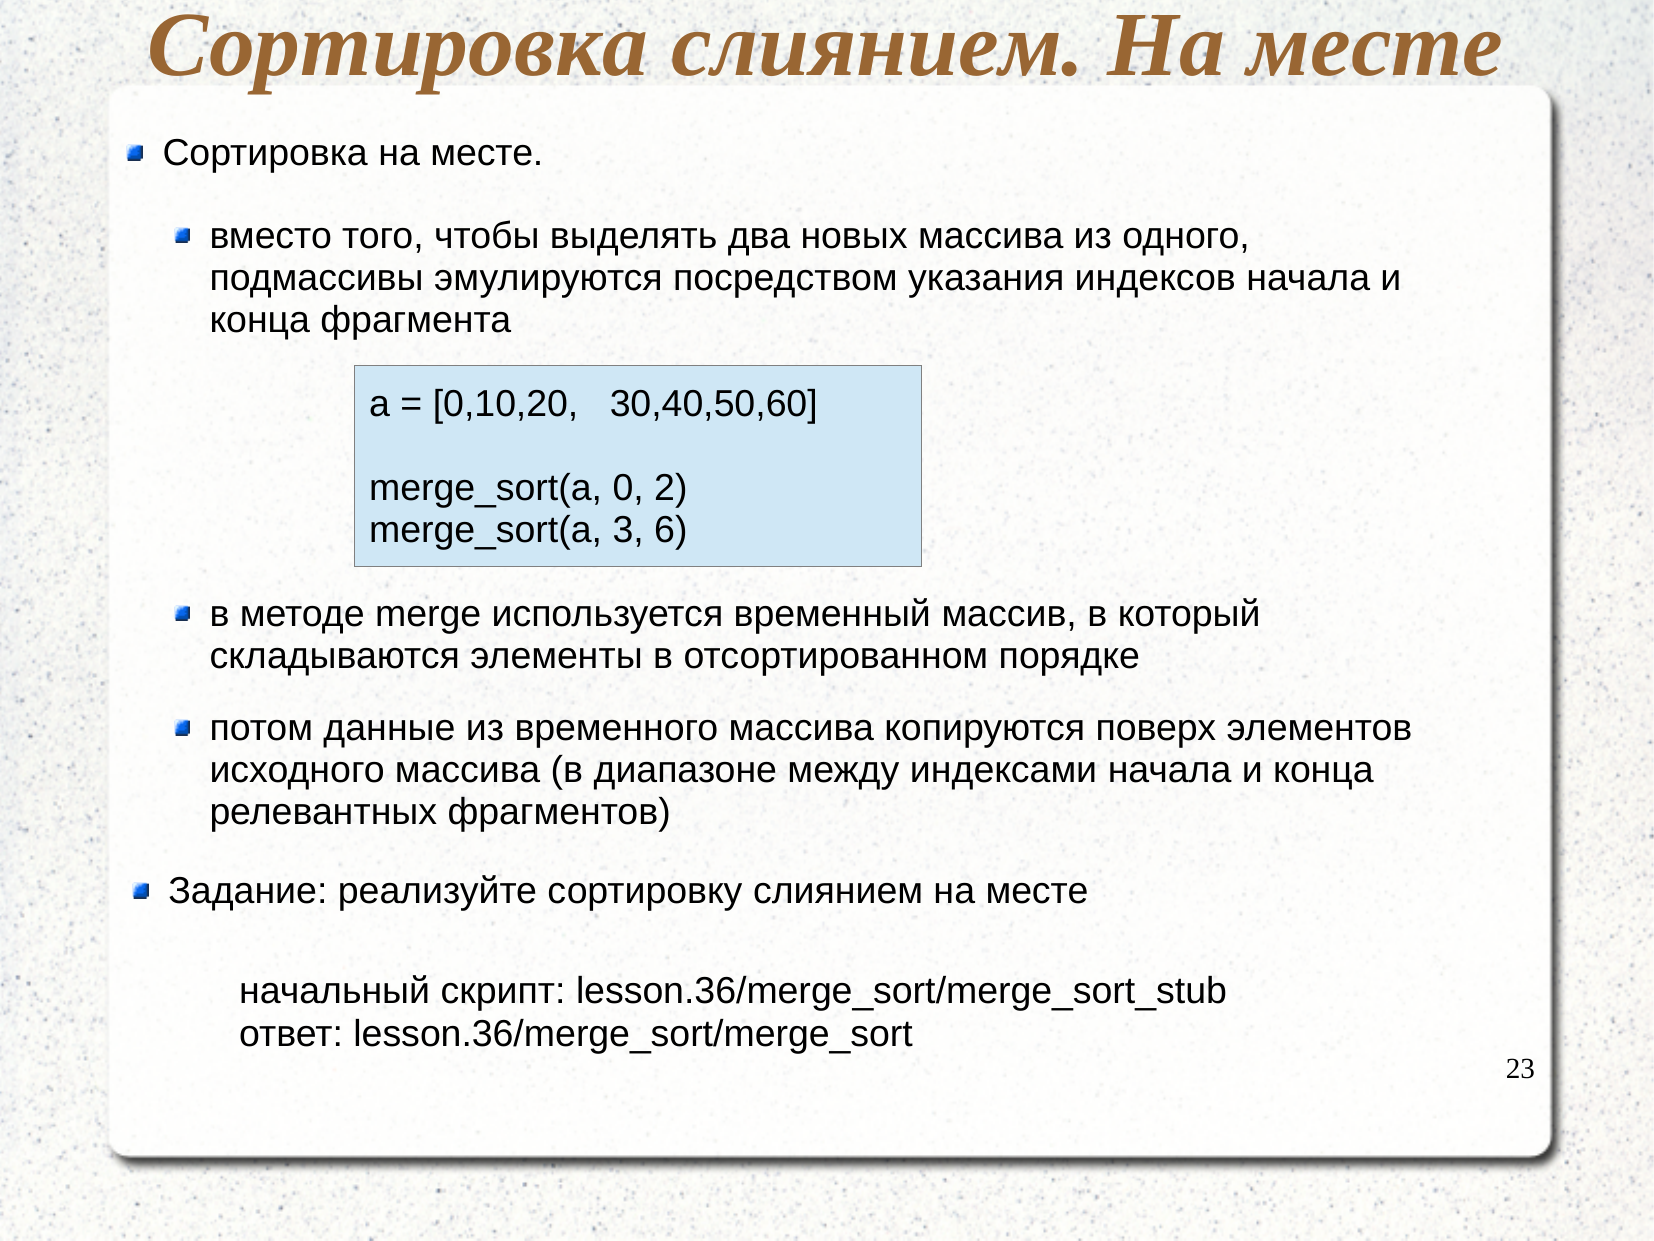

# Сортировка слиянием. На месте
Cортировка на месте.
вместо того, чтобы выделять два новых массива из одного, подмассивы эмулируются посредством указания индексов начала и конца фрагмента
a = [0,10,20, 30,40,50,60]
merge_sort(a, 0, 2)
merge_sort(a, 3, 6)
в методе merge используется временный массив, в который складываются элементы в отсортированном порядке
потом данные из временного массива копируются поверх элементов исходного массива (в диапазоне между индексами начала и конца релевантных фрагментов)
Задание: реализуйте сортировку слиянием на месте
начальный скрипт: lesson.36/merge_sort/merge_sort_stub
ответ: lesson.36/merge_sort/merge_sort
23